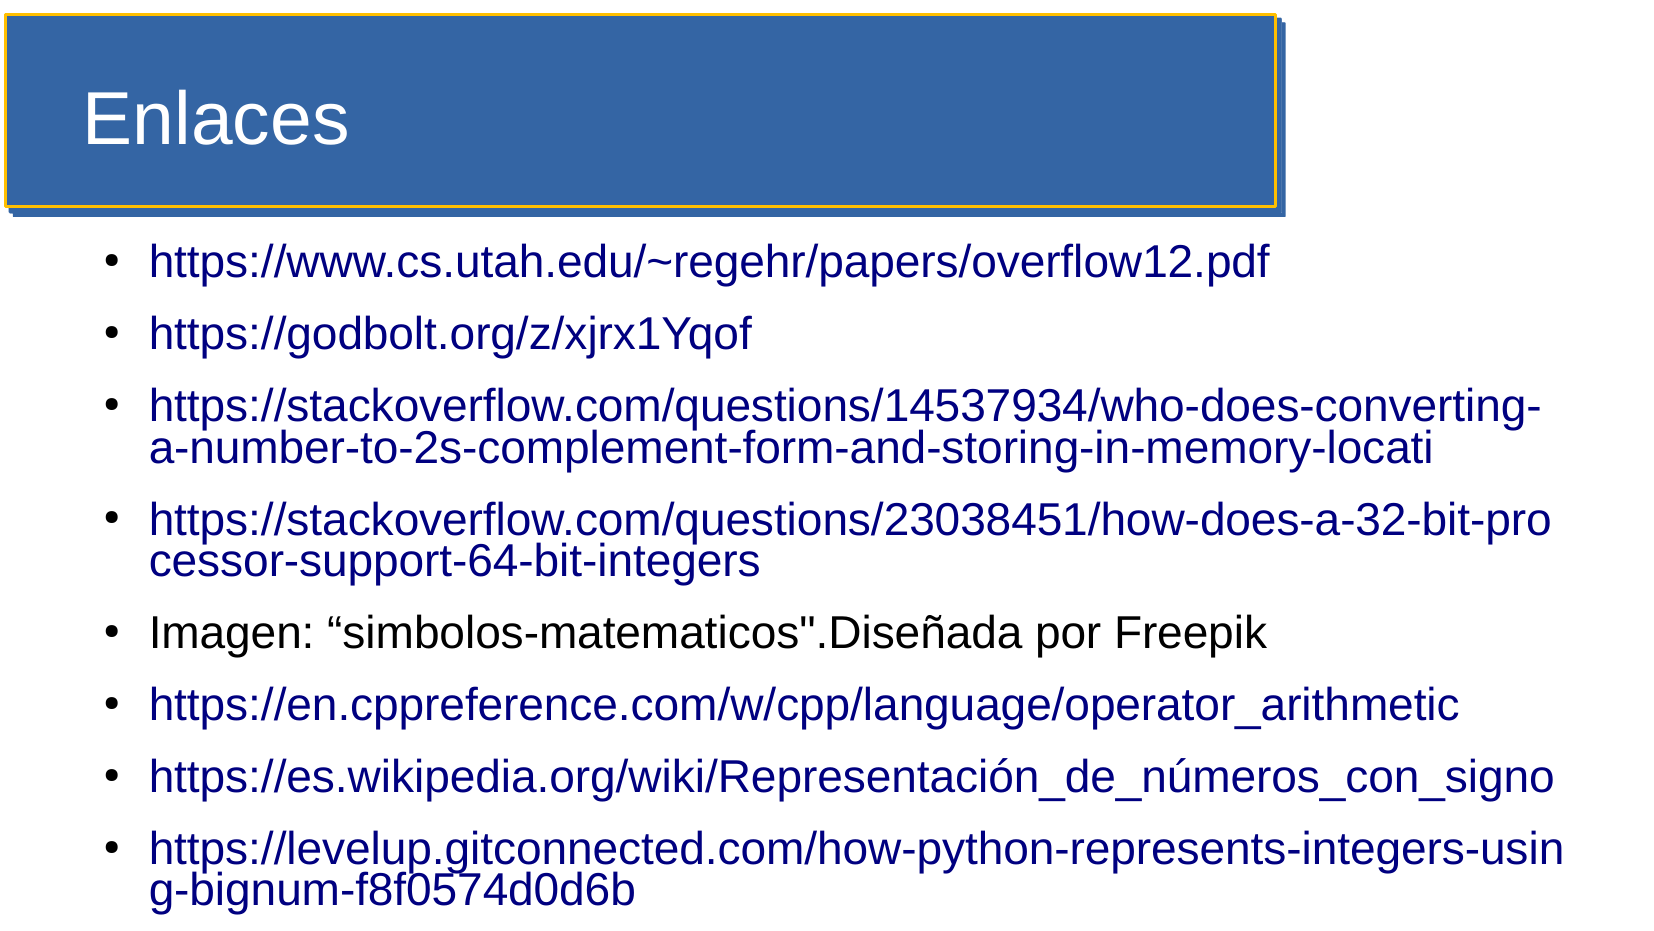

# Enlaces
https://www.cs.utah.edu/~regehr/papers/overflow12.pdf
https://godbolt.org/z/xjrx1Yqof
https://stackoverflow.com/questions/14537934/who-does-converting-a-number-to-2s-complement-form-and-storing-in-memory-locati
https://stackoverflow.com/questions/23038451/how-does-a-32-bit-processor-support-64-bit-integers
Imagen: “simbolos-matematicos".Diseñada por Freepik
https://en.cppreference.com/w/cpp/language/operator_arithmetic
https://es.wikipedia.org/wiki/Representación_de_números_con_signo
https://levelup.gitconnected.com/how-python-represents-integers-using-bignum-f8f0574d0d6b